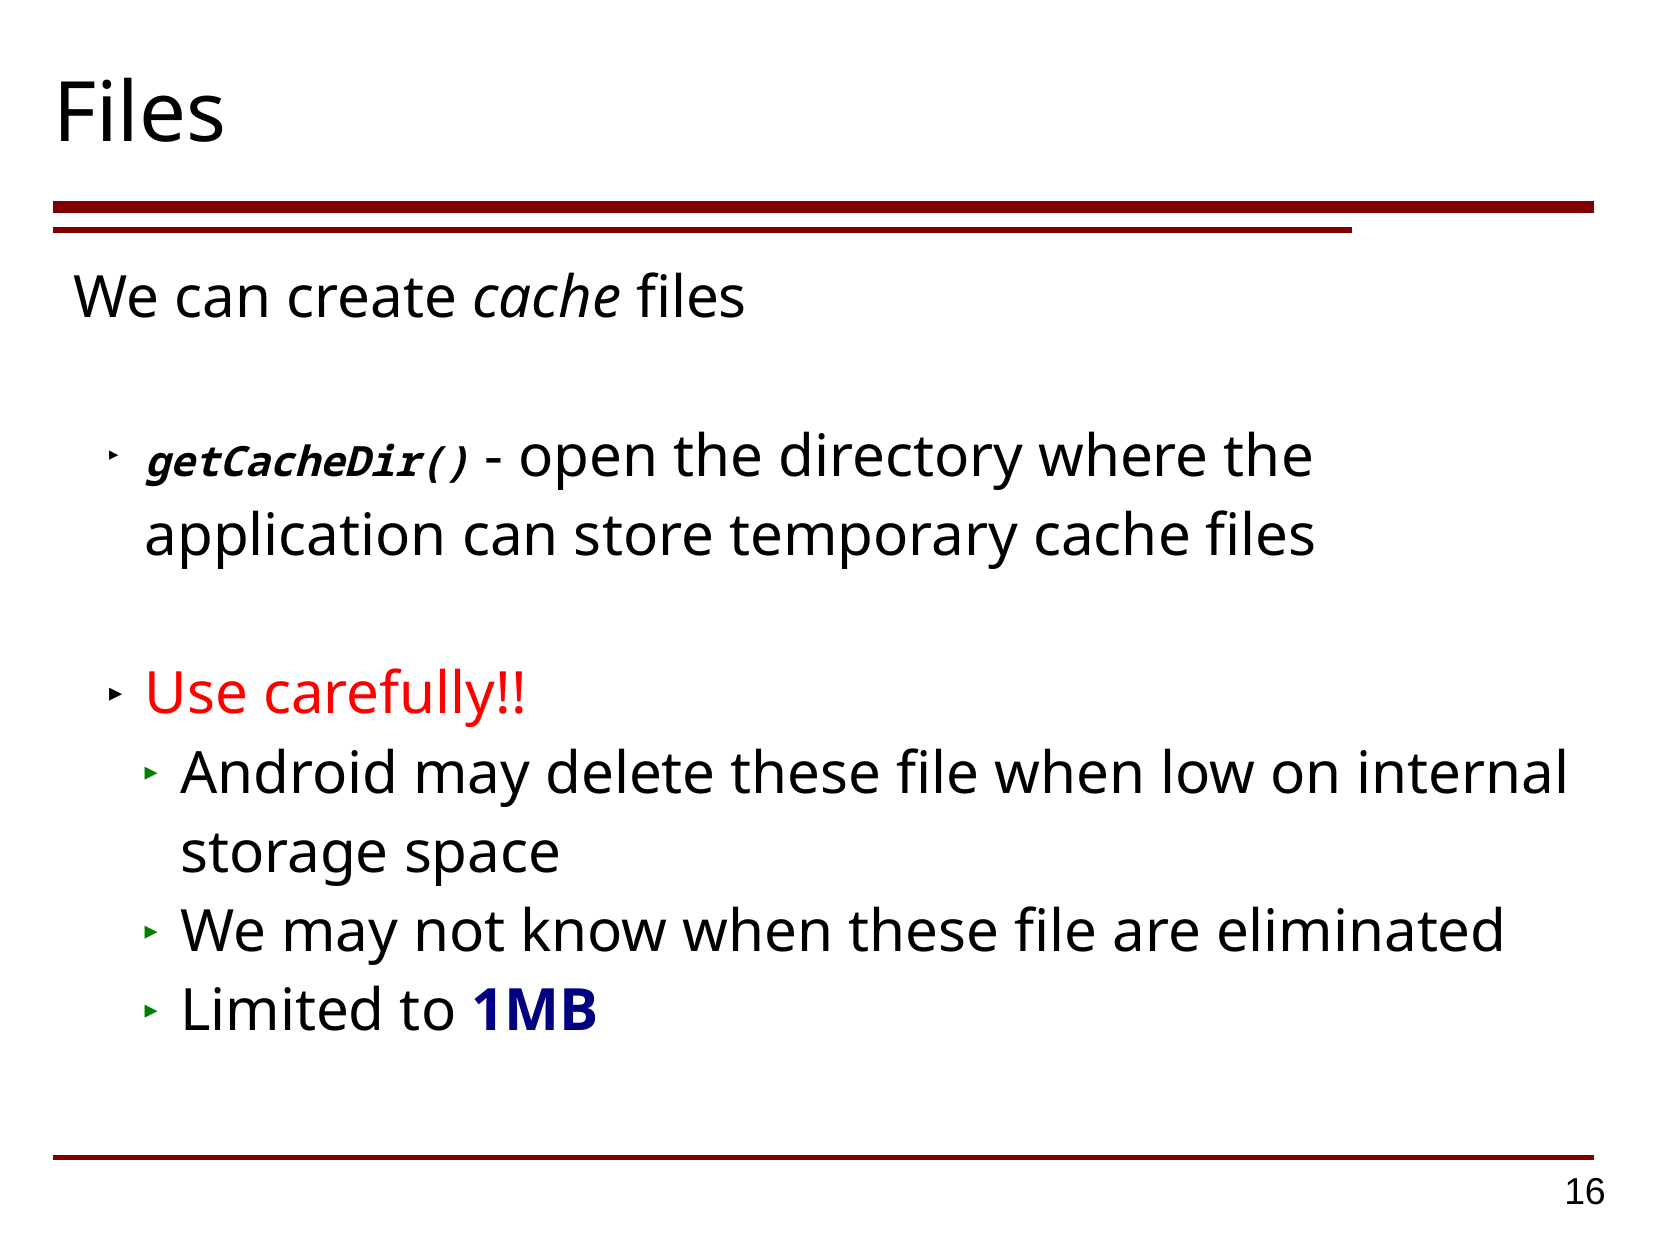

# Files
We can create cache files
getCacheDir() - open the directory where the application can store temporary cache files
Use carefully!!
Android may delete these file when low on internal storage space
We may not know when these file are eliminated
Limited to 1MB